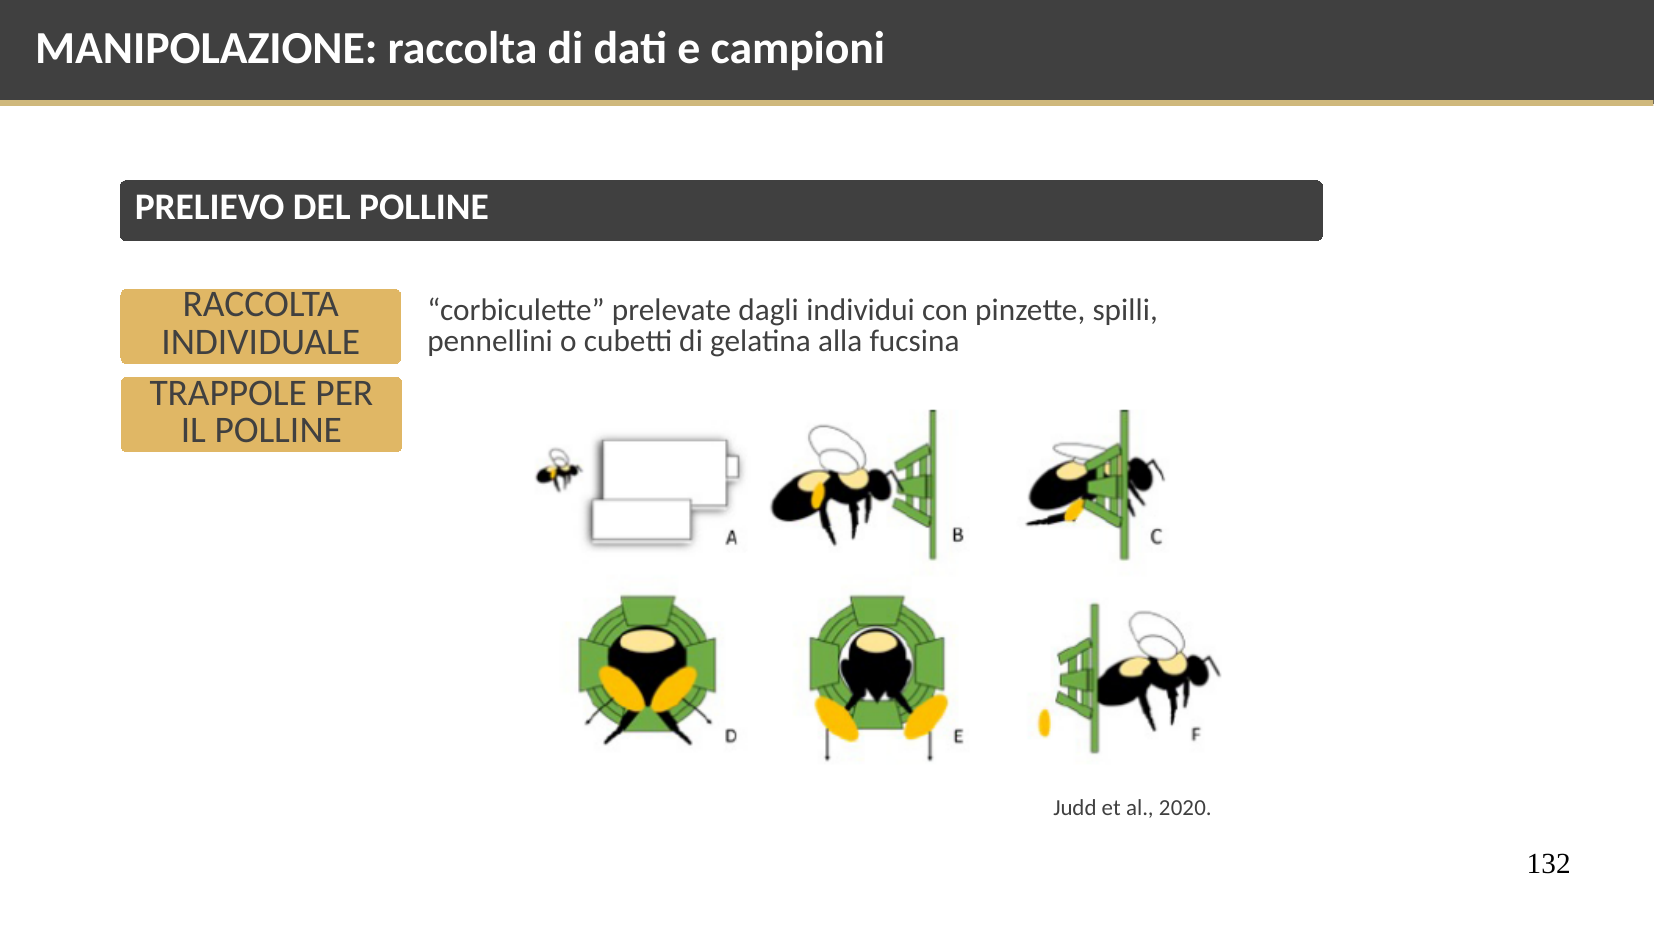

MANIPOLAZIONE: raccolta di dati e campioni
PRELIEVO DEL POLLINE
RACCOLTA
INDIVIDUALE
“corbiculette” prelevate dagli individui con pinzette, spilli, pennellini o cubetti di gelatina alla fucsina
TRAPPOLE PER
IL POLLINE
Judd et al., 2020.
132